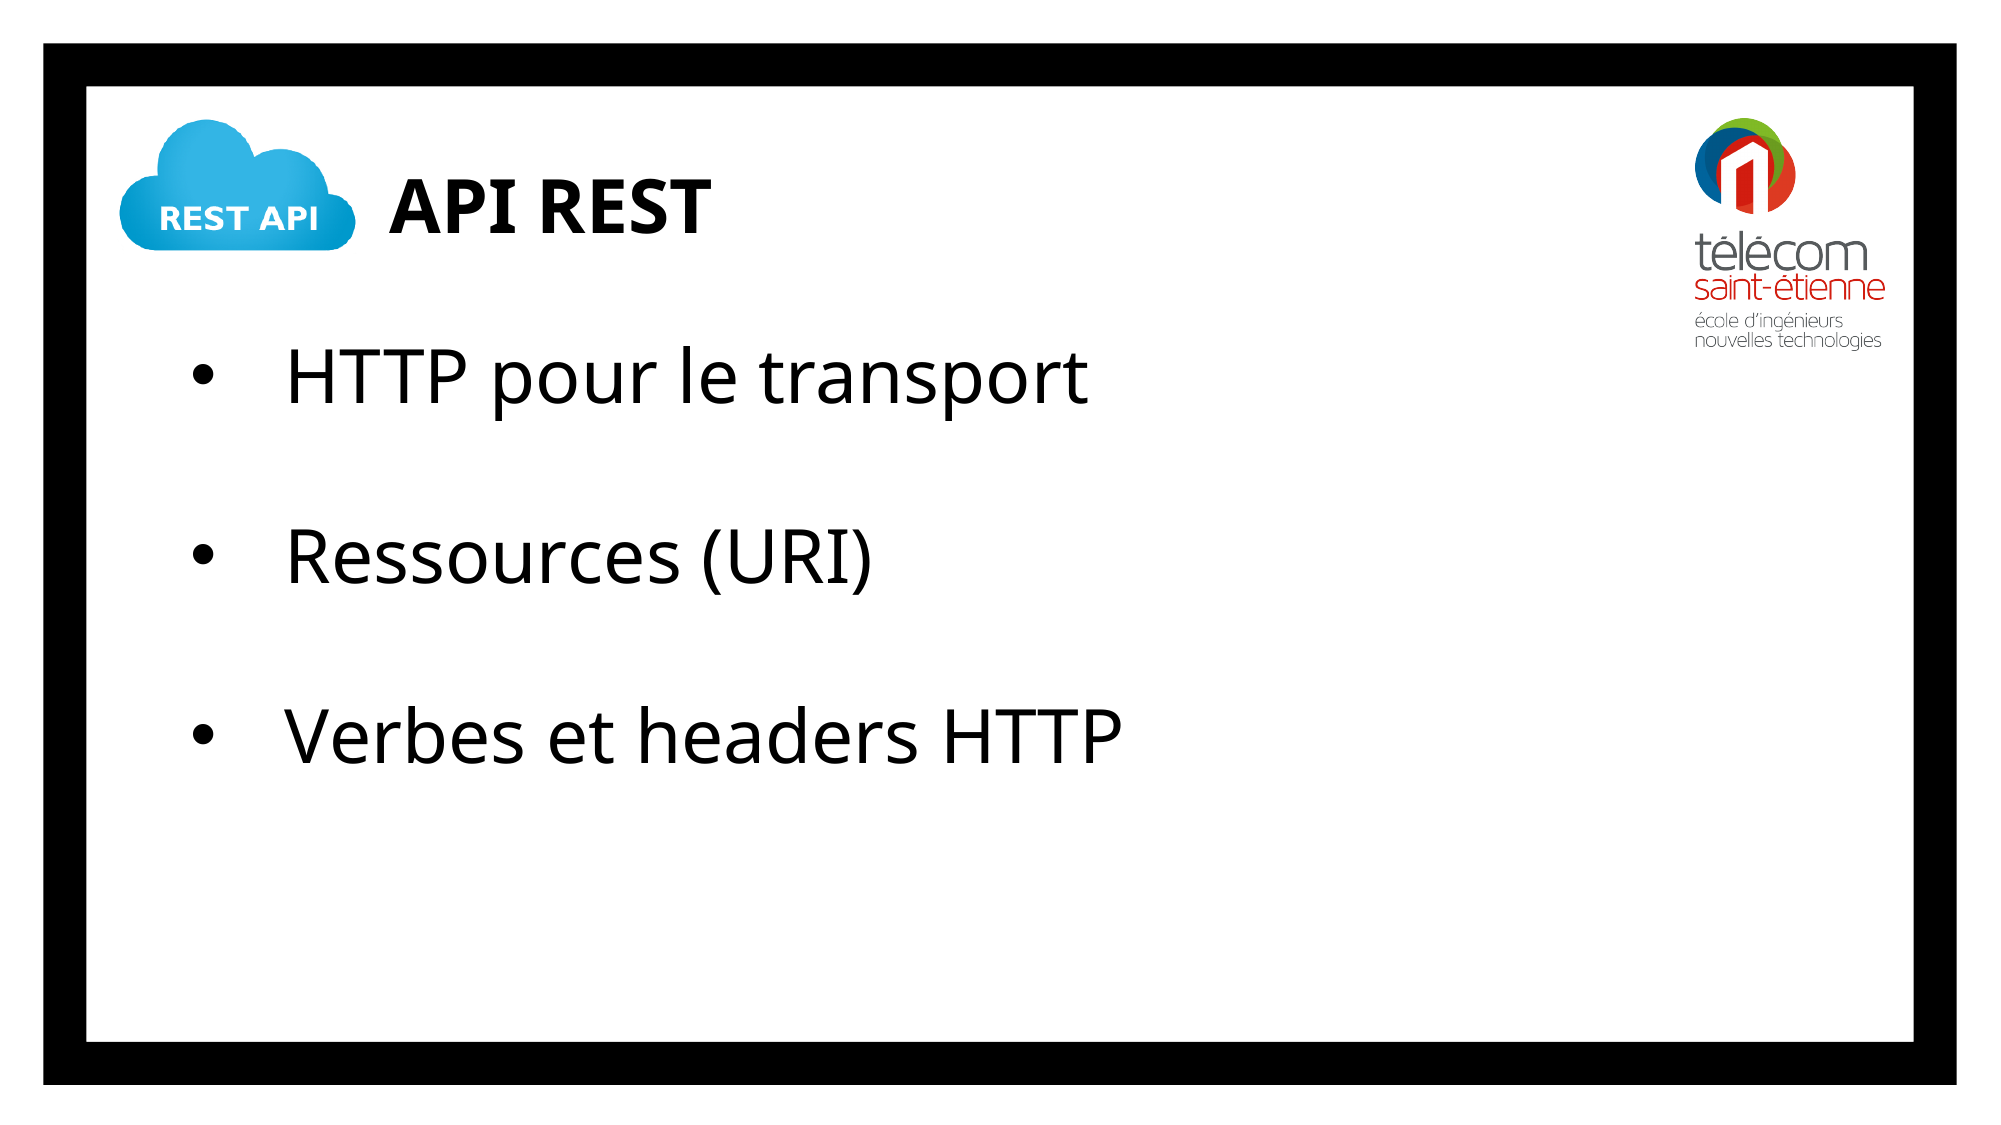

# API REST
HTTP pour le transport
Ressources (URI)
Verbes et headers HTTP